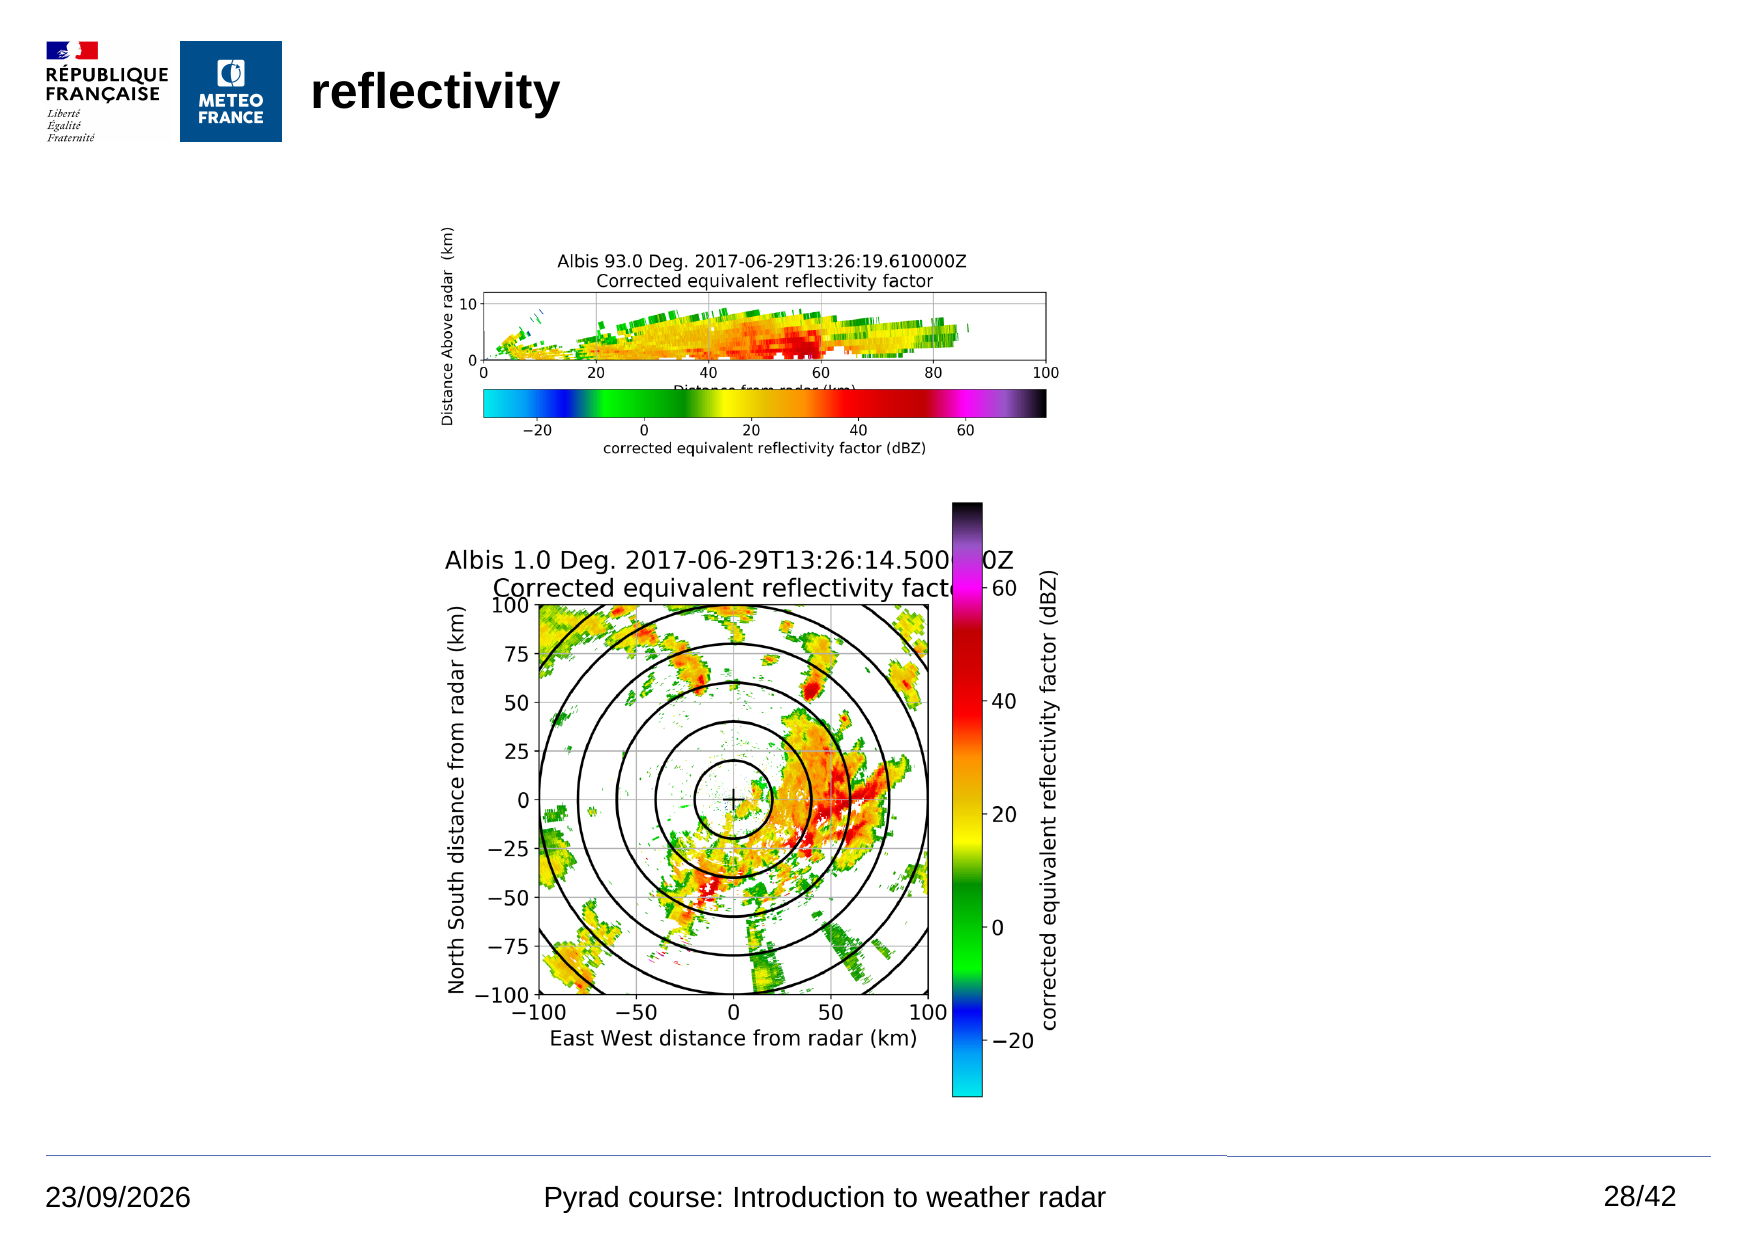

# reflectivity
28
Pyrad course: Introduction to weather radar